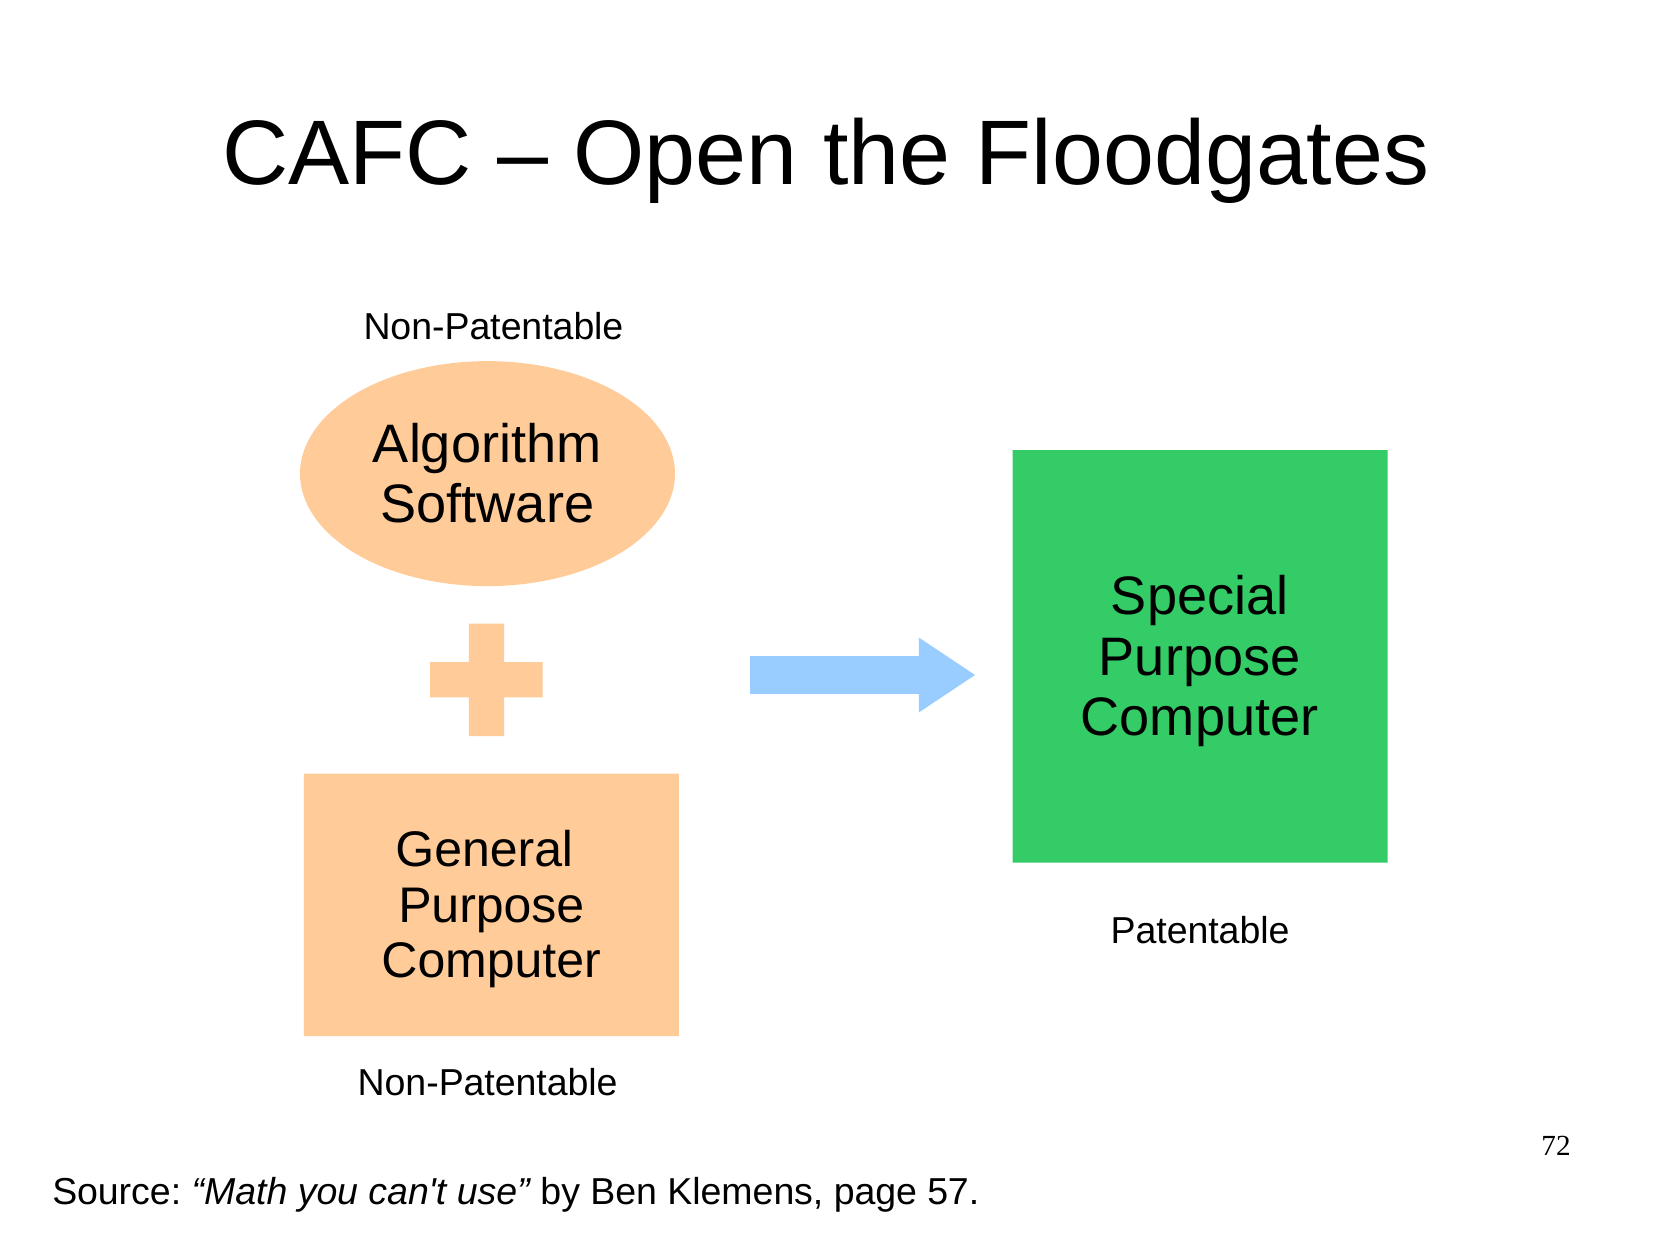

# CAFC – Open the Floodgates
Non-Patentable
Algorithm
Software
Special
Purpose
Computer
General
Purpose
Computer
Patentable
Non-Patentable
72
Source: “Math you can't use” by Ben Klemens, page 57.